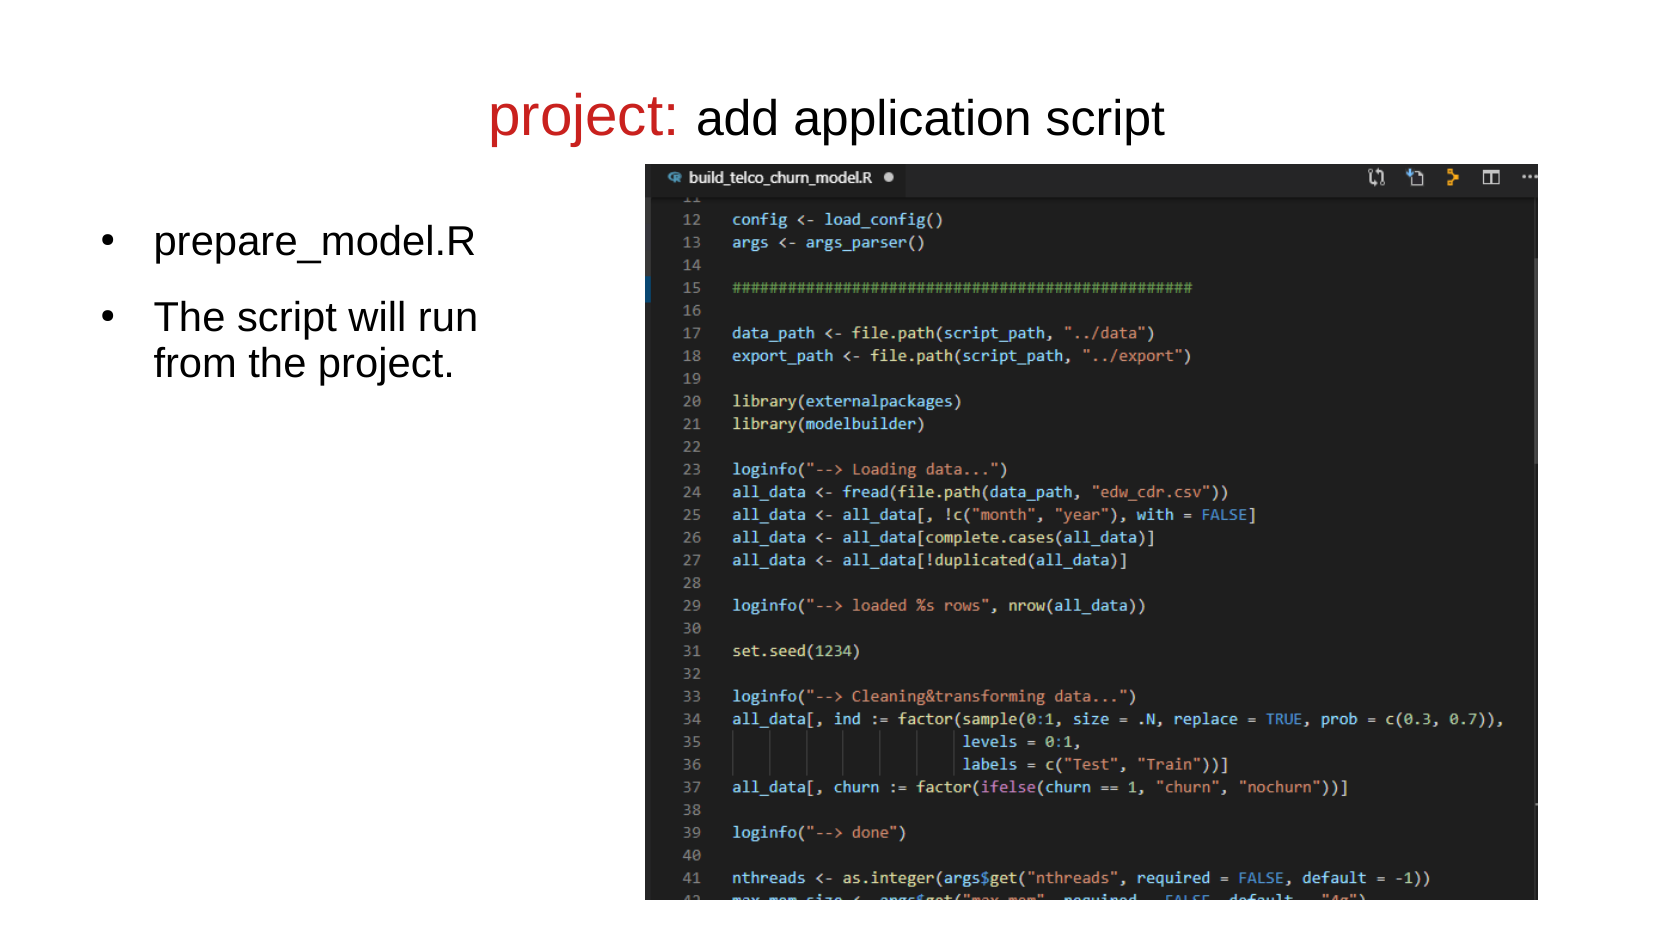

# project: add application script
prepare_model.R
The script will run from the project.